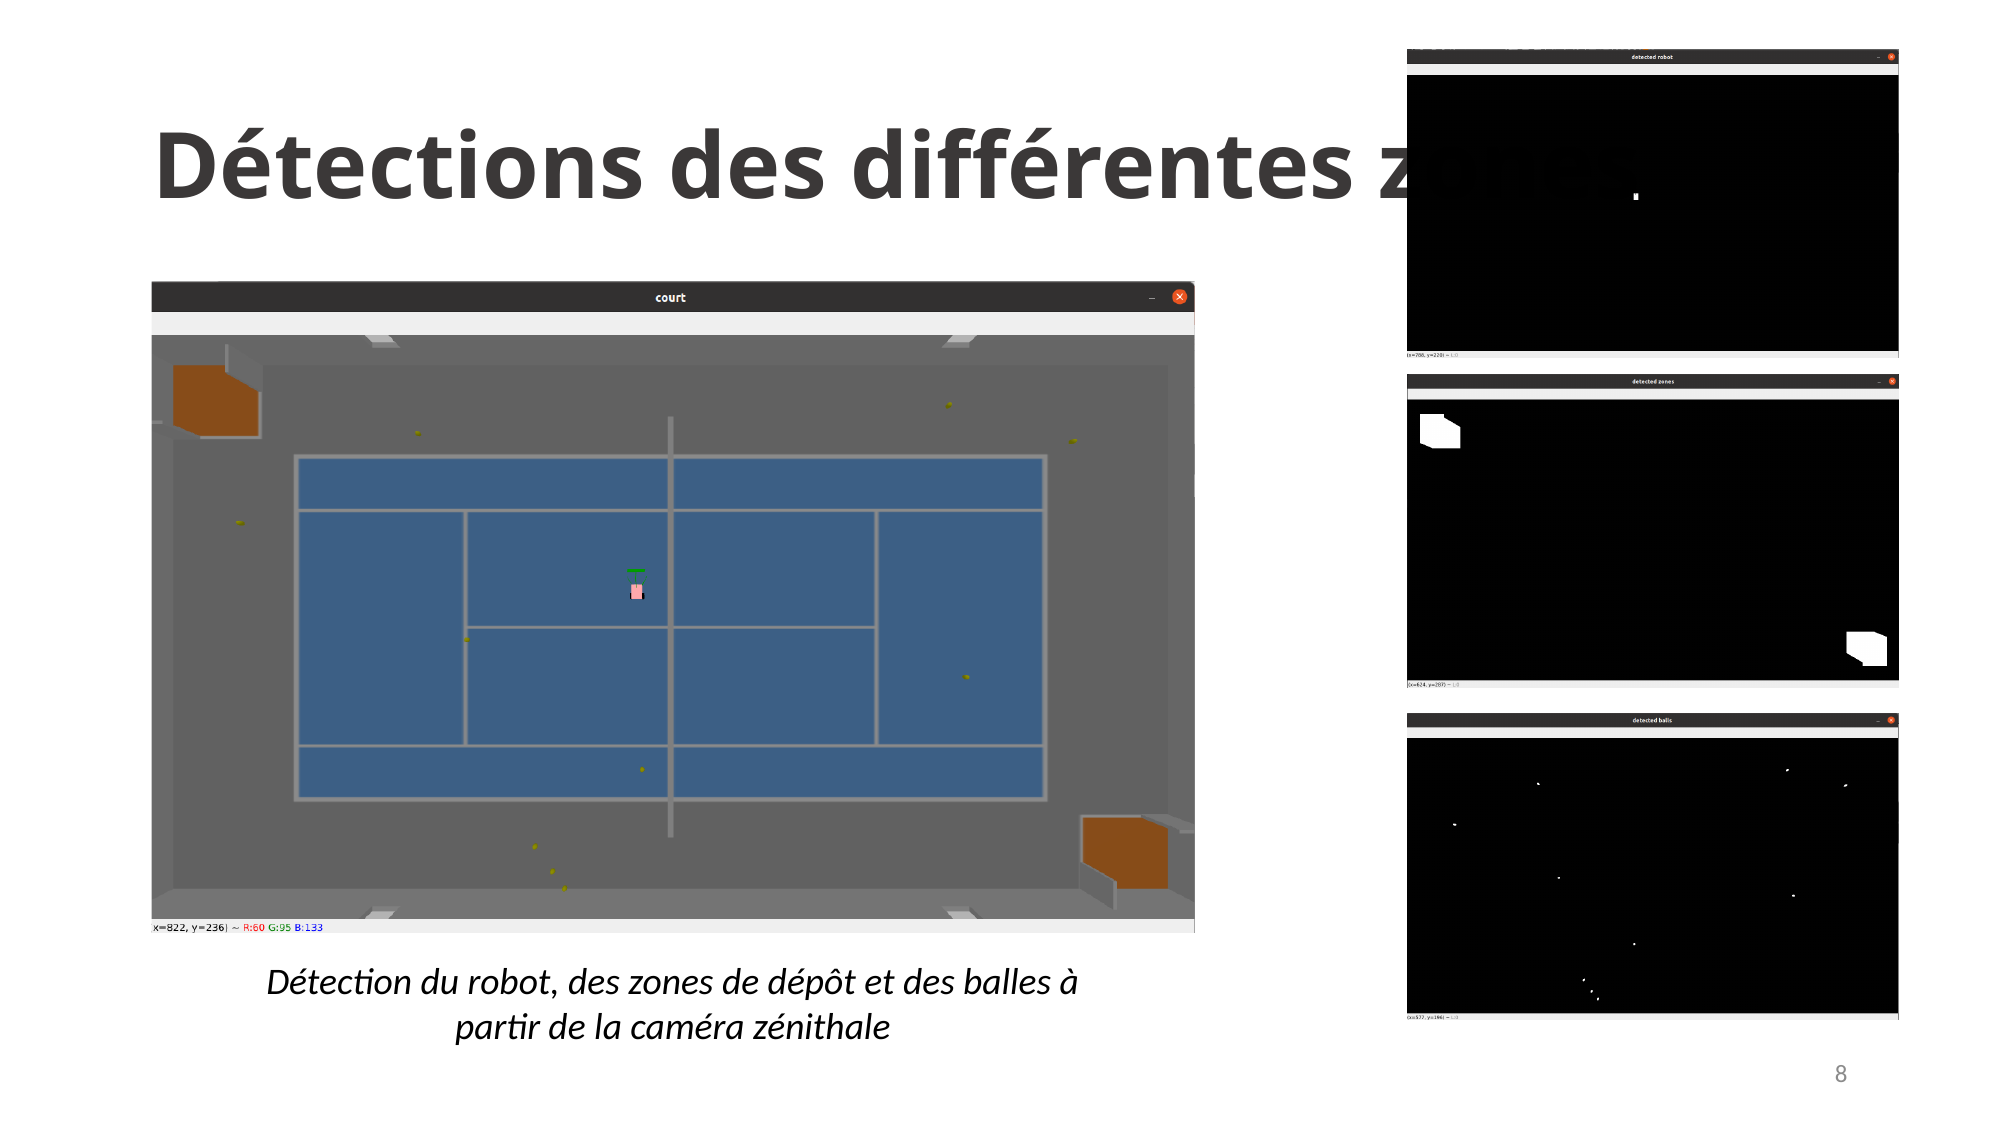

Détections des différentes zones
Détection du robot, des zones de dépôt et des balles à partir de la caméra zénithale